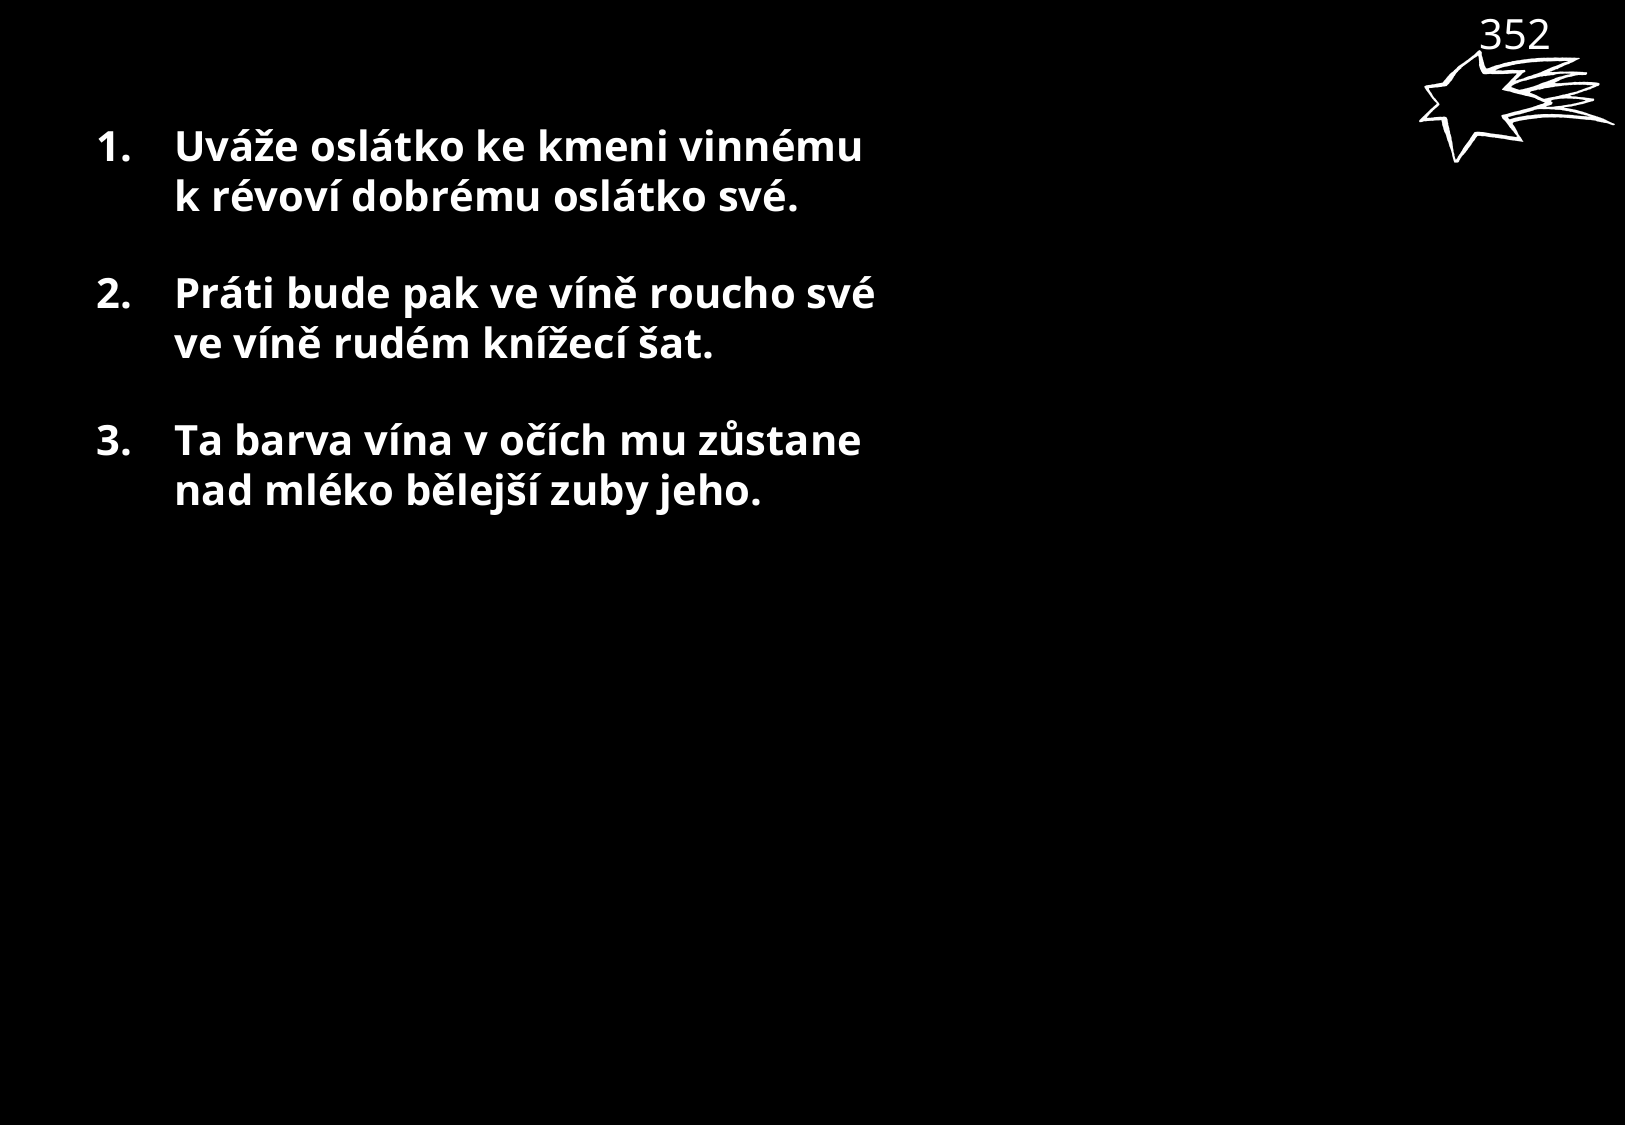

352
# 1. 	Uváže oslátko ke kmeni vinnému k révoví dobrému oslátko své.
2.	Práti bude pak ve víně roucho své
ve víně rudém knížecí šat.
3.	Ta barva vína v očích mu zůstane
nad mléko bělejší zuby jeho.